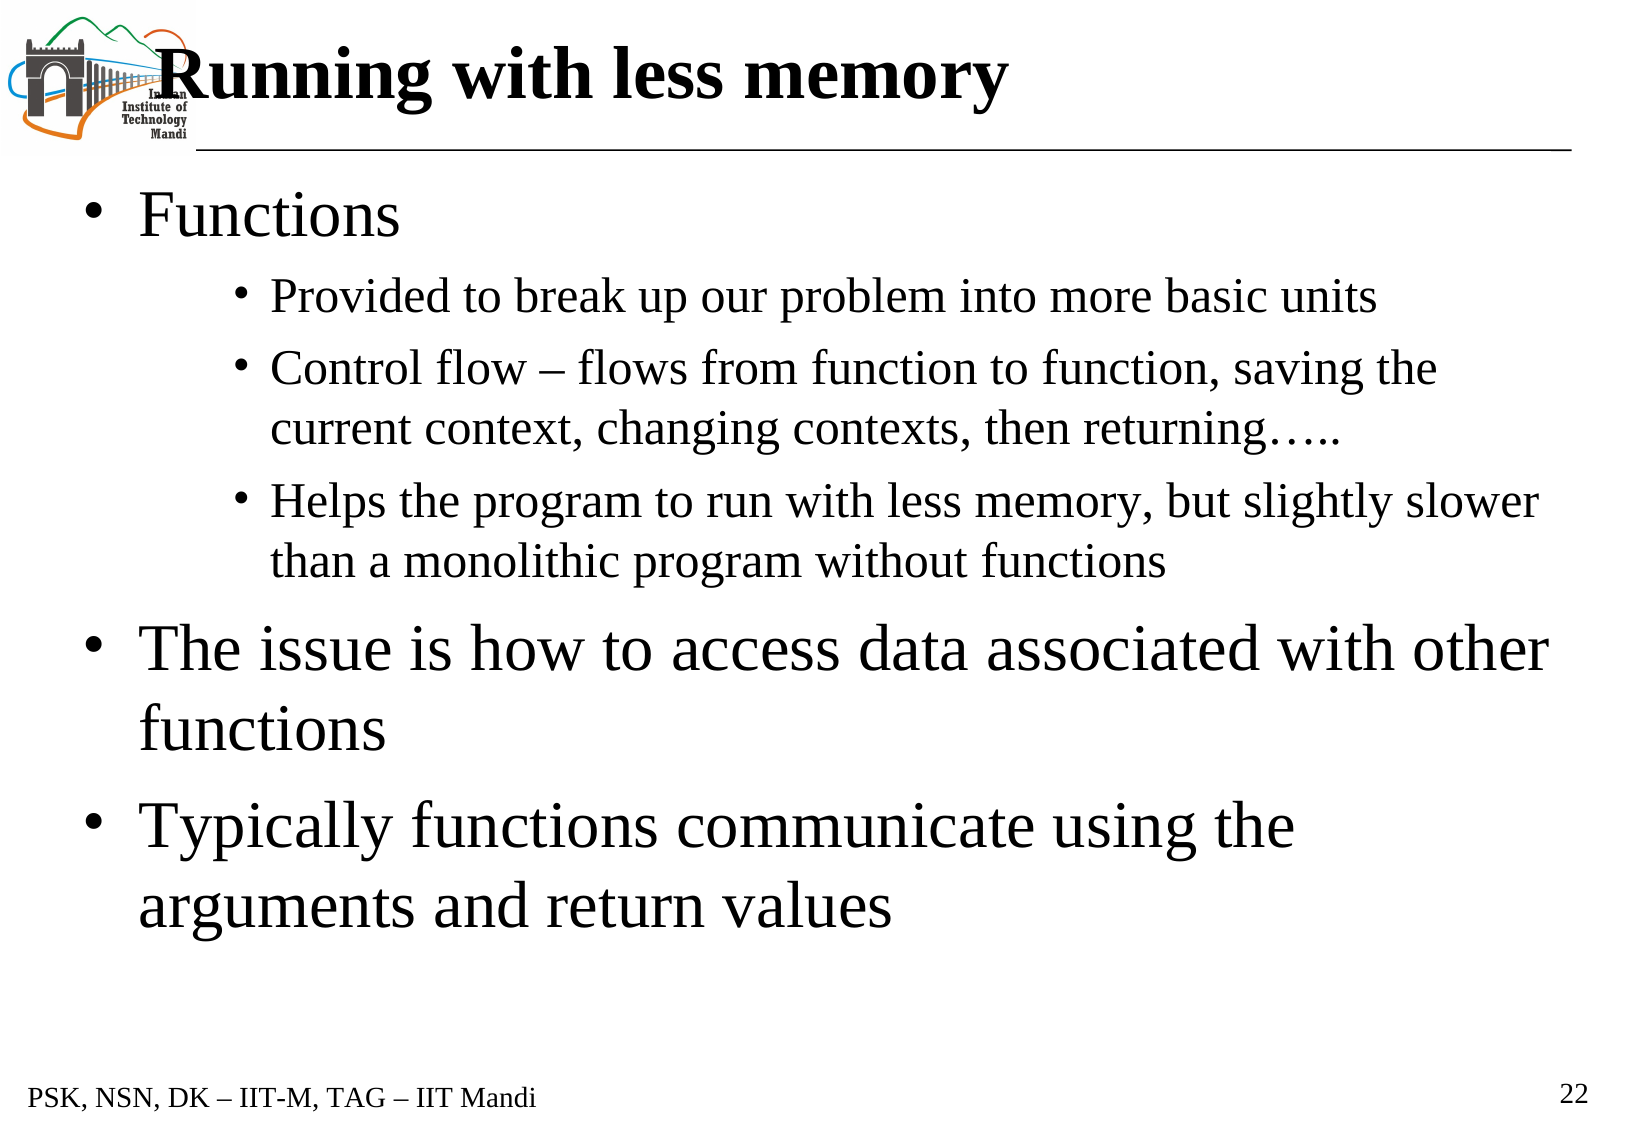

# Running with less memory
Functions
Provided to break up our problem into more basic units
Control flow – flows from function to function, saving the current context, changing contexts, then returning…..
Helps the program to run with less memory, but slightly slower than a monolithic program without functions
The issue is how to access data associated with other functions
Typically functions communicate using the arguments and return values